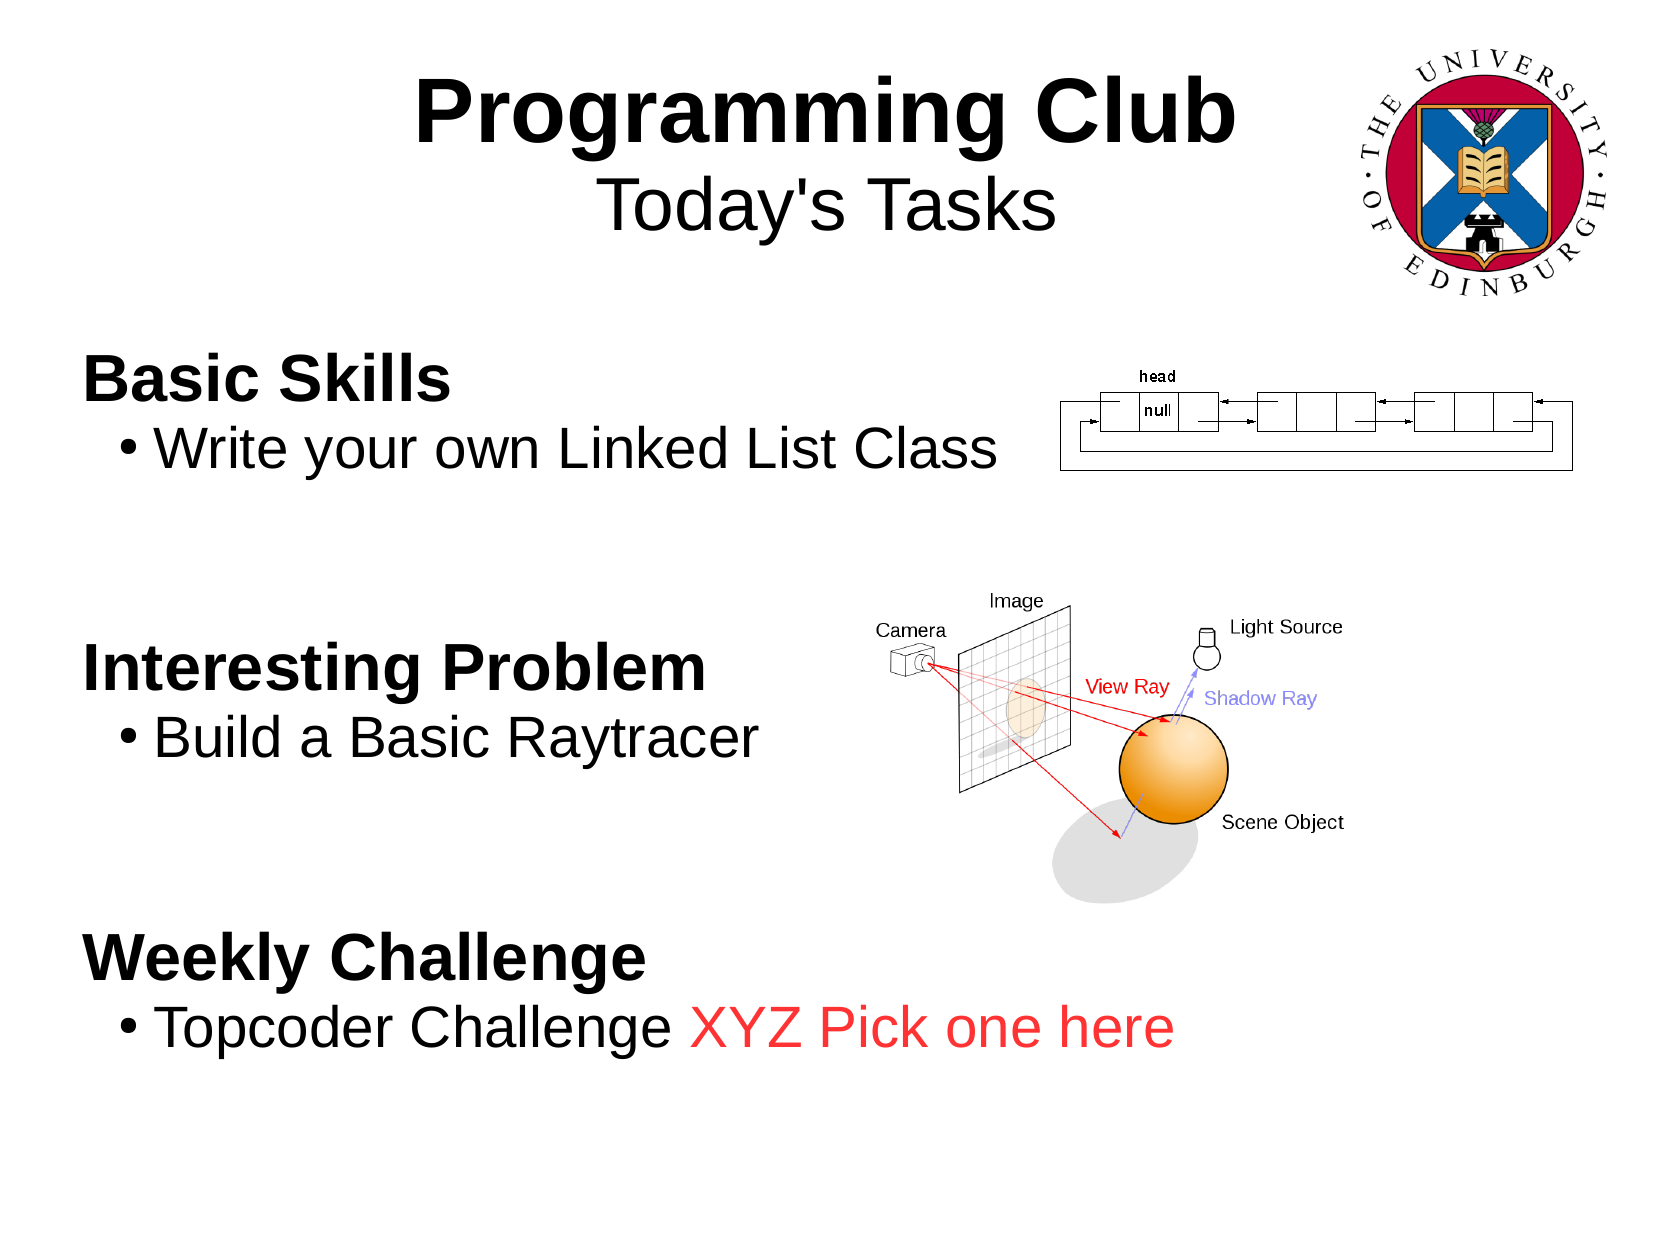

# Programming Club Today's Tasks
Basic Skills
Write your own Linked List Class
Interesting Problem
Build a Basic Raytracer
Weekly Challenge
Topcoder Challenge XYZ Pick one here